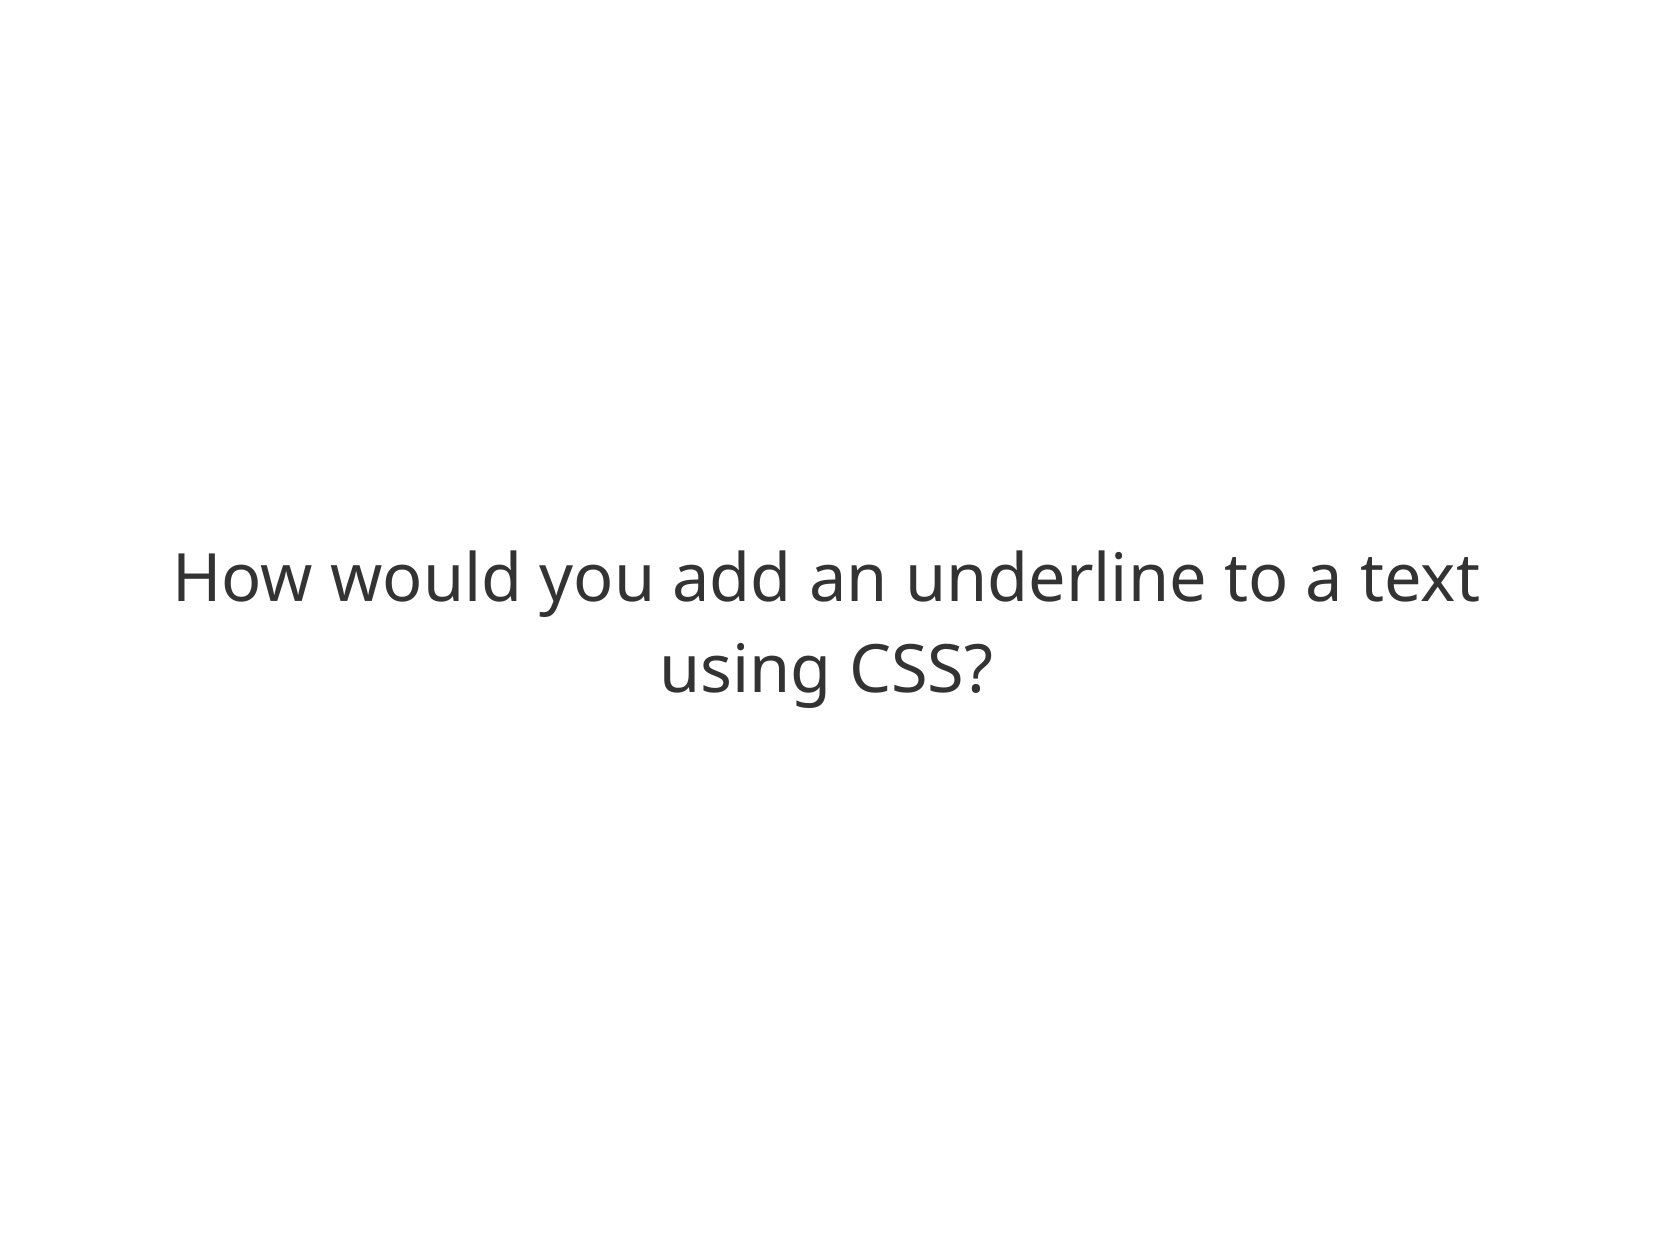

# How would you add an underline to a text using CSS?